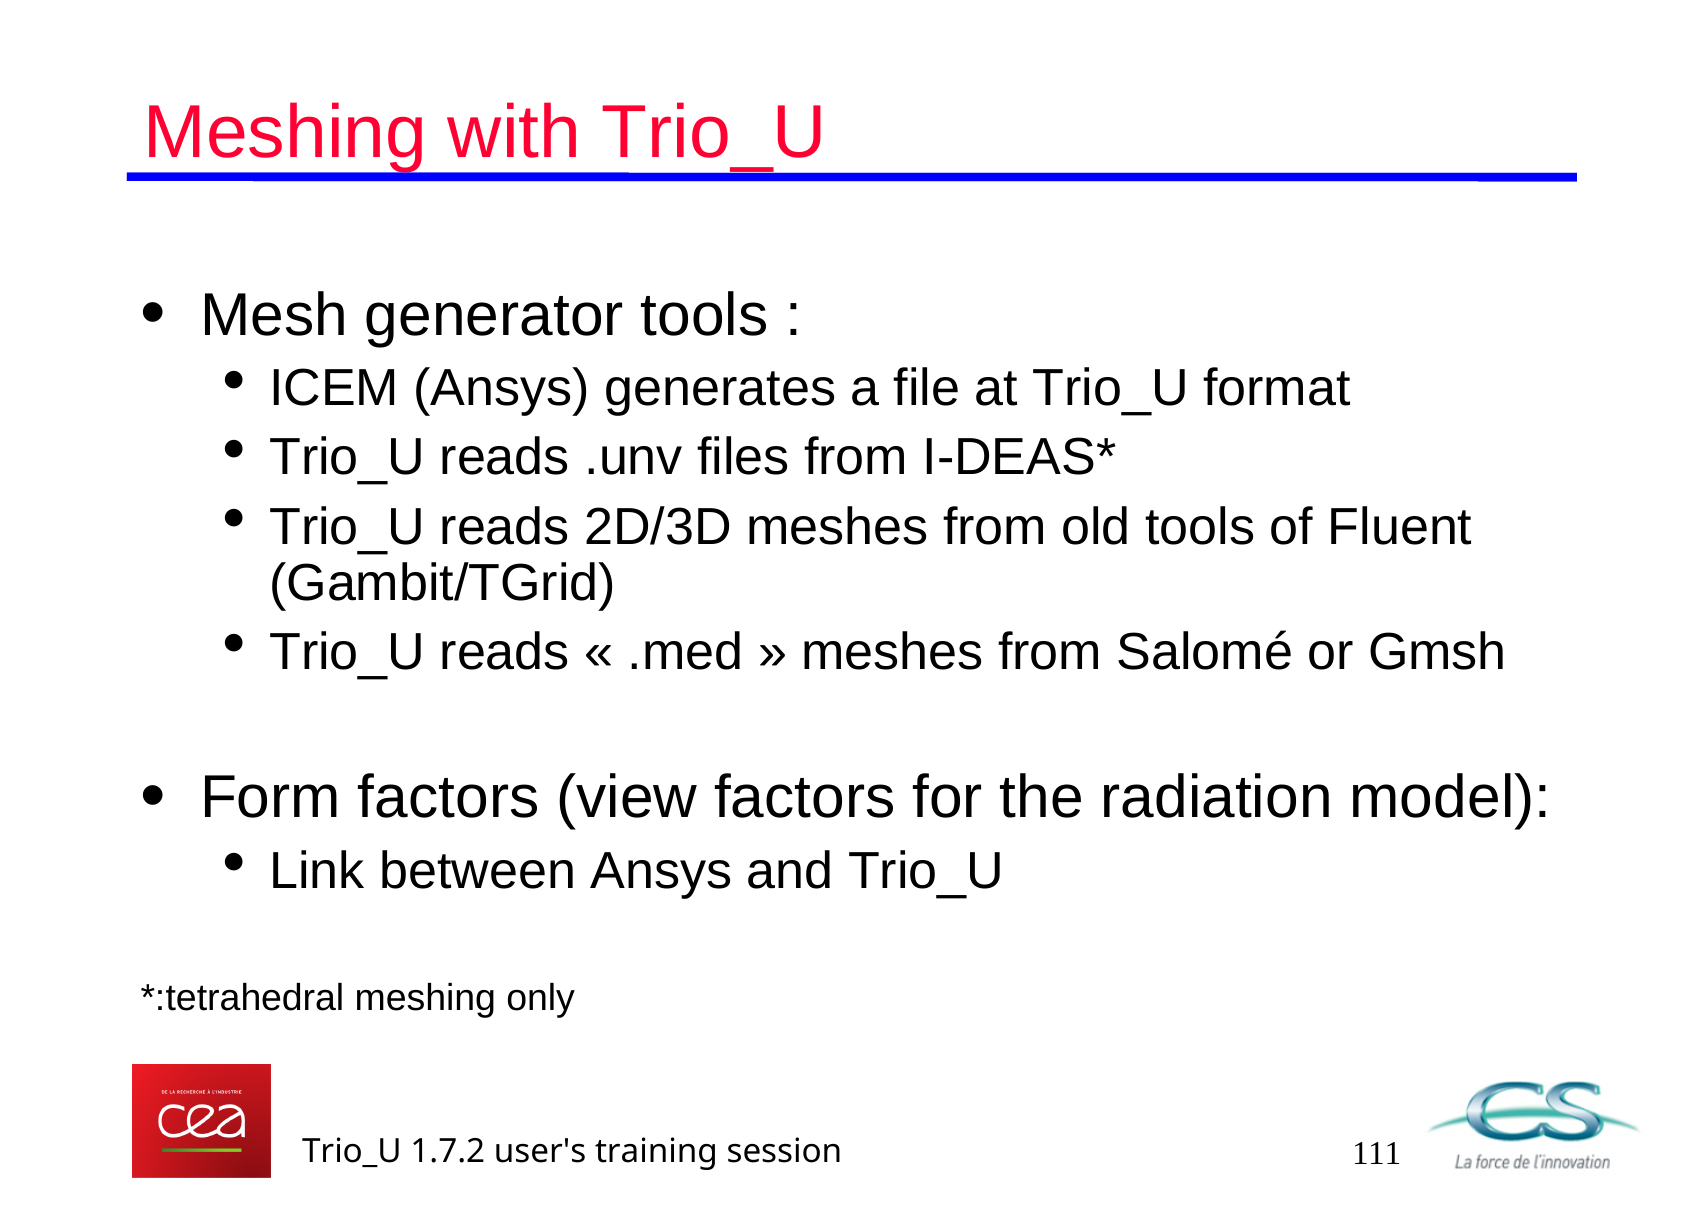

# Meshing with Trio_U
Mesh generator tools :
ICEM (Ansys) generates a file at Trio_U format
Trio_U reads .unv files from I-DEAS*
Trio_U reads 2D/3D meshes from old tools of Fluent (Gambit/TGrid)
Trio_U reads « .med » meshes from Salomé or Gmsh
Form factors (view factors for the radiation model):
Link between Ansys and Trio_U
*:tetrahedral meshing only
Trio_U 1.7.2 user's training session
111